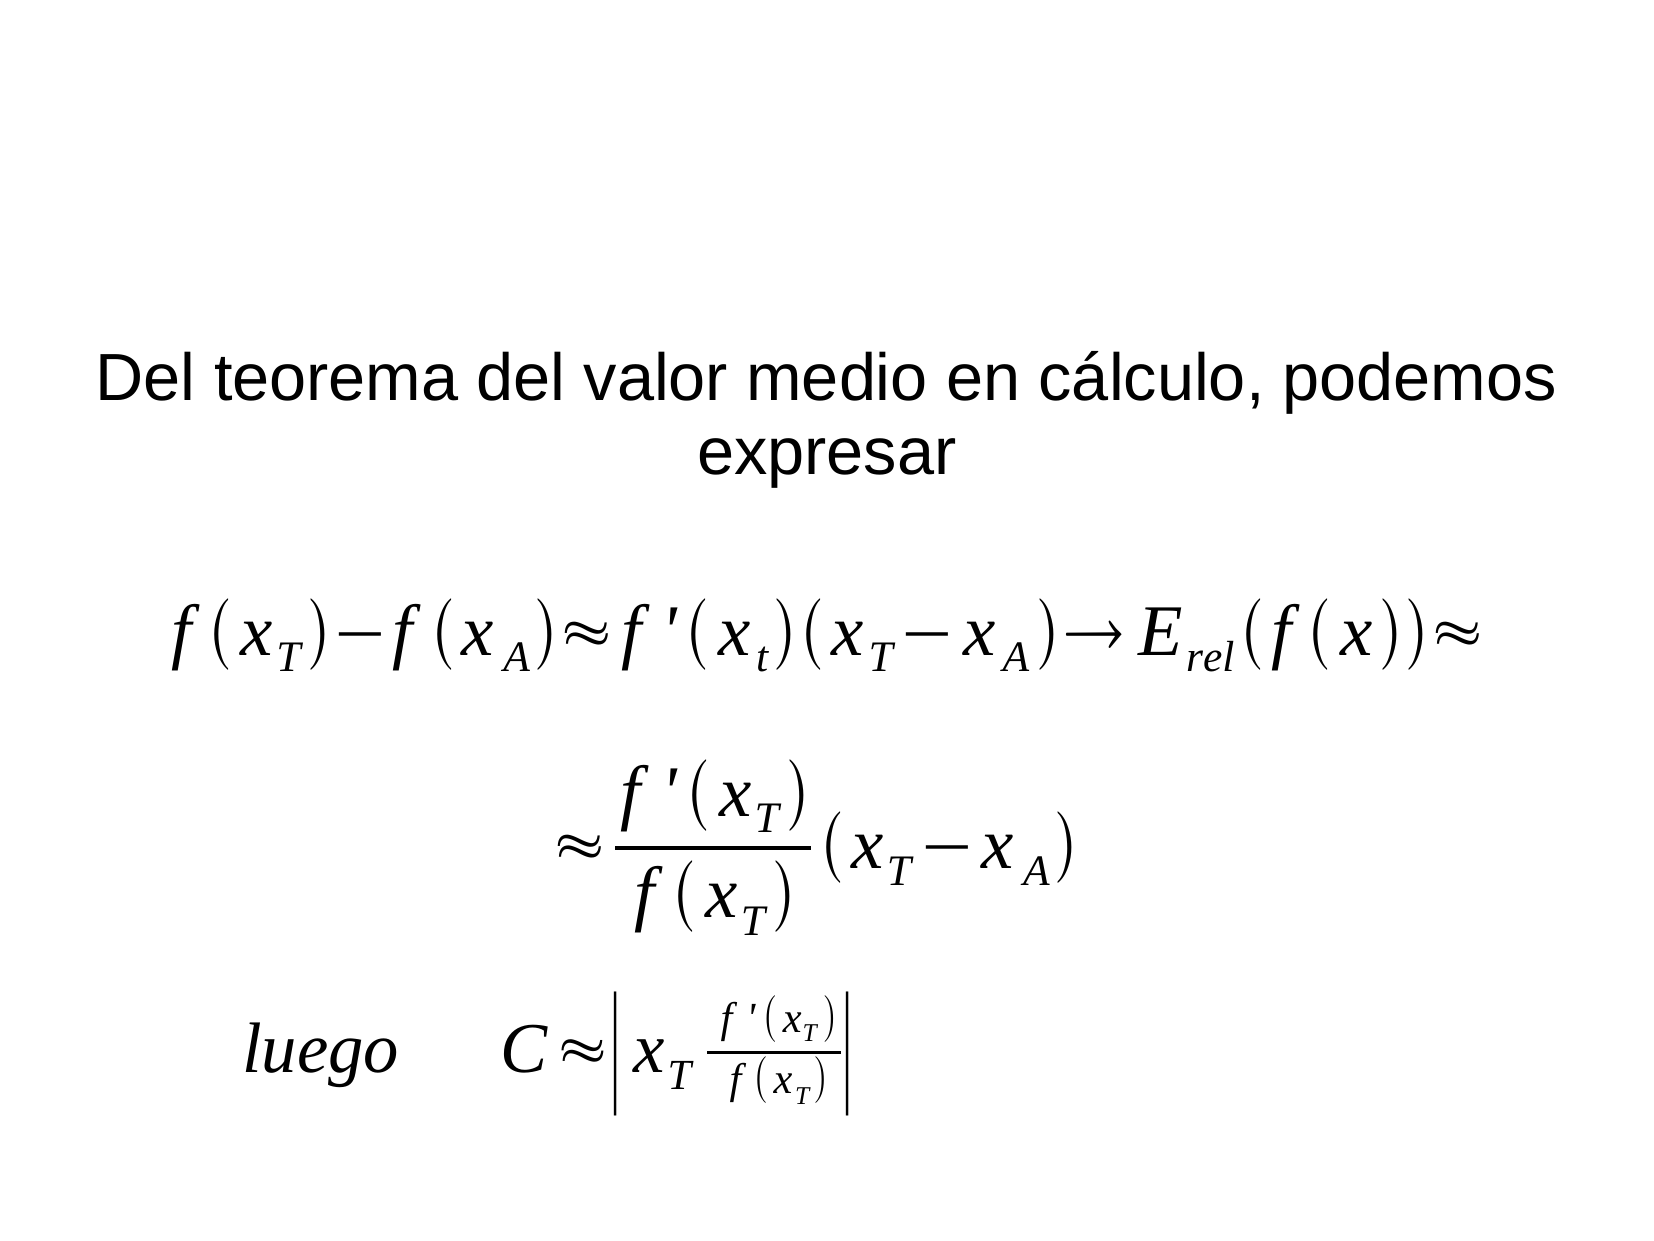

#
Del teorema del valor medio en cálculo, podemos expresar